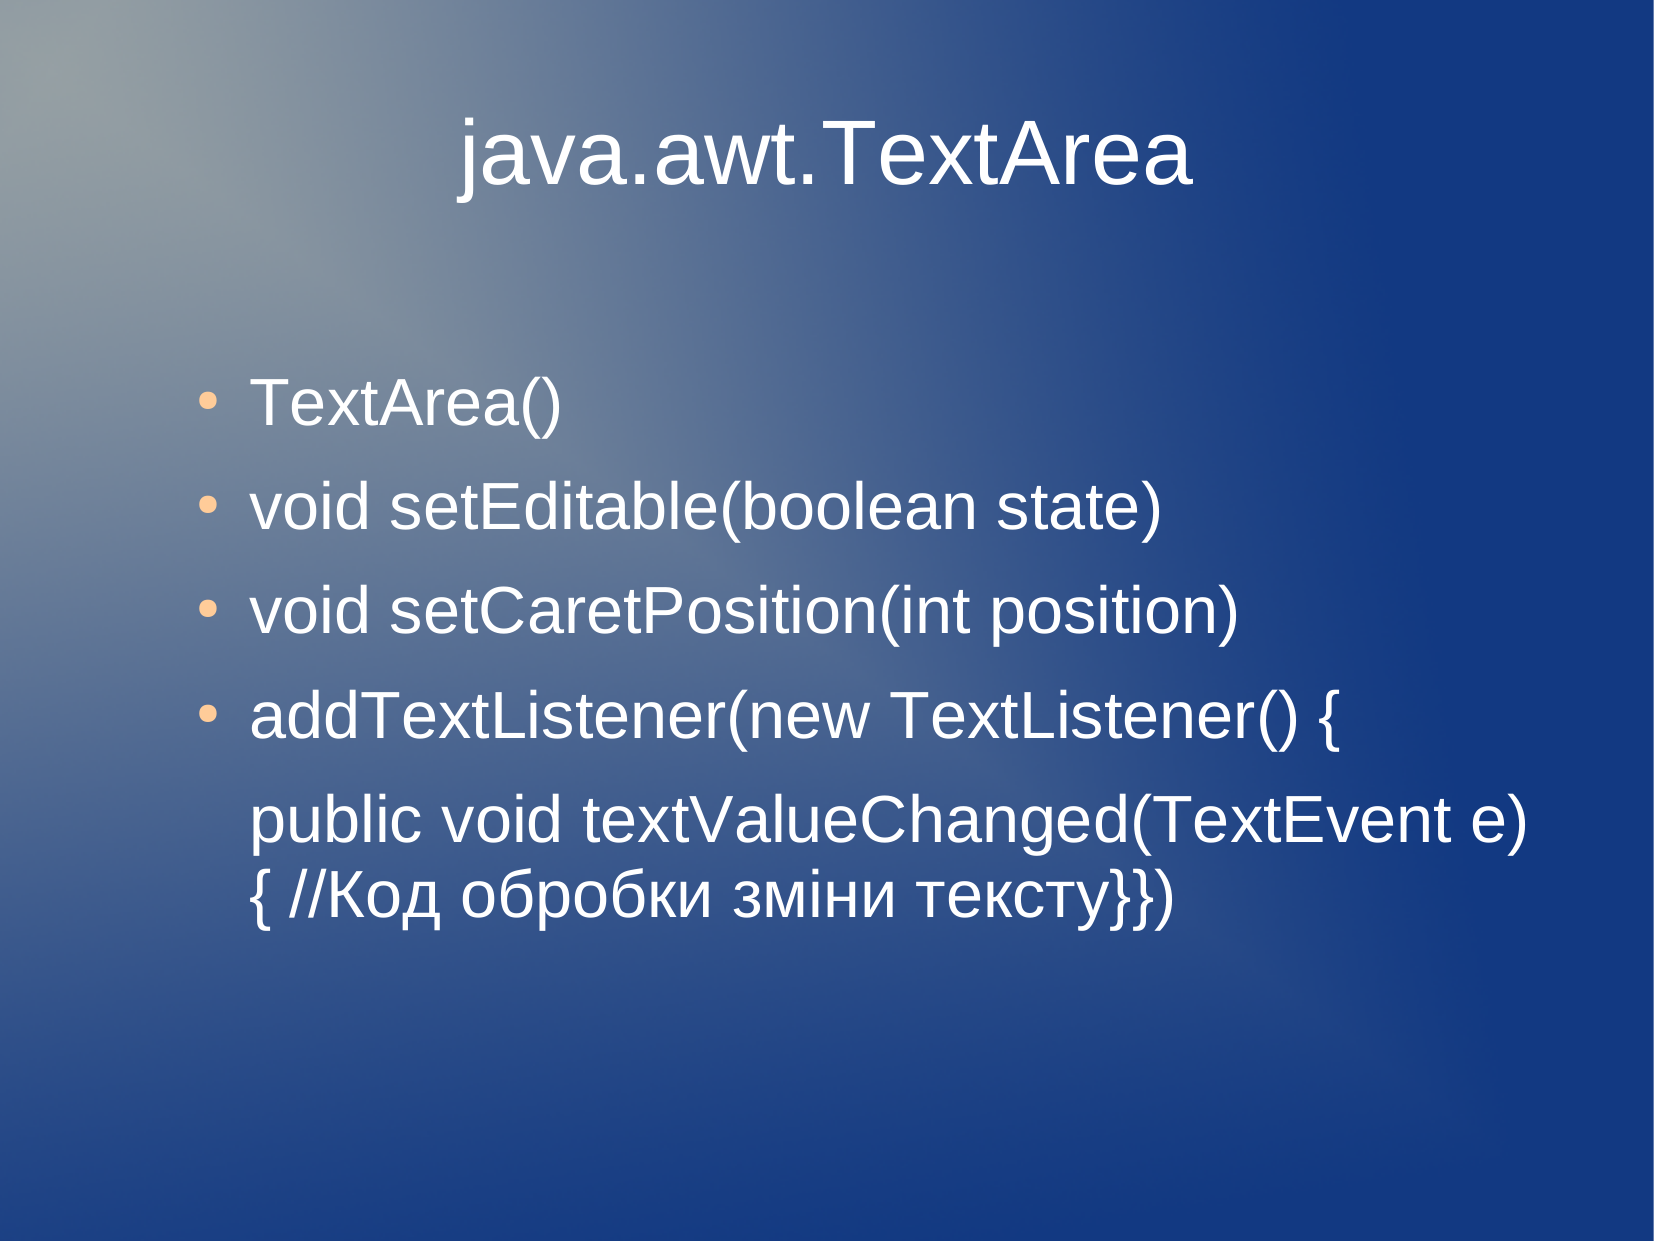

# java.awt.TextArea
TextArea()
void setEditable(boolean state)
void setCaretPosition(int position)
addTextListener(new TextListener() {
public void textValueChanged(TextEvent e) { //Код обробки зміни тексту}})